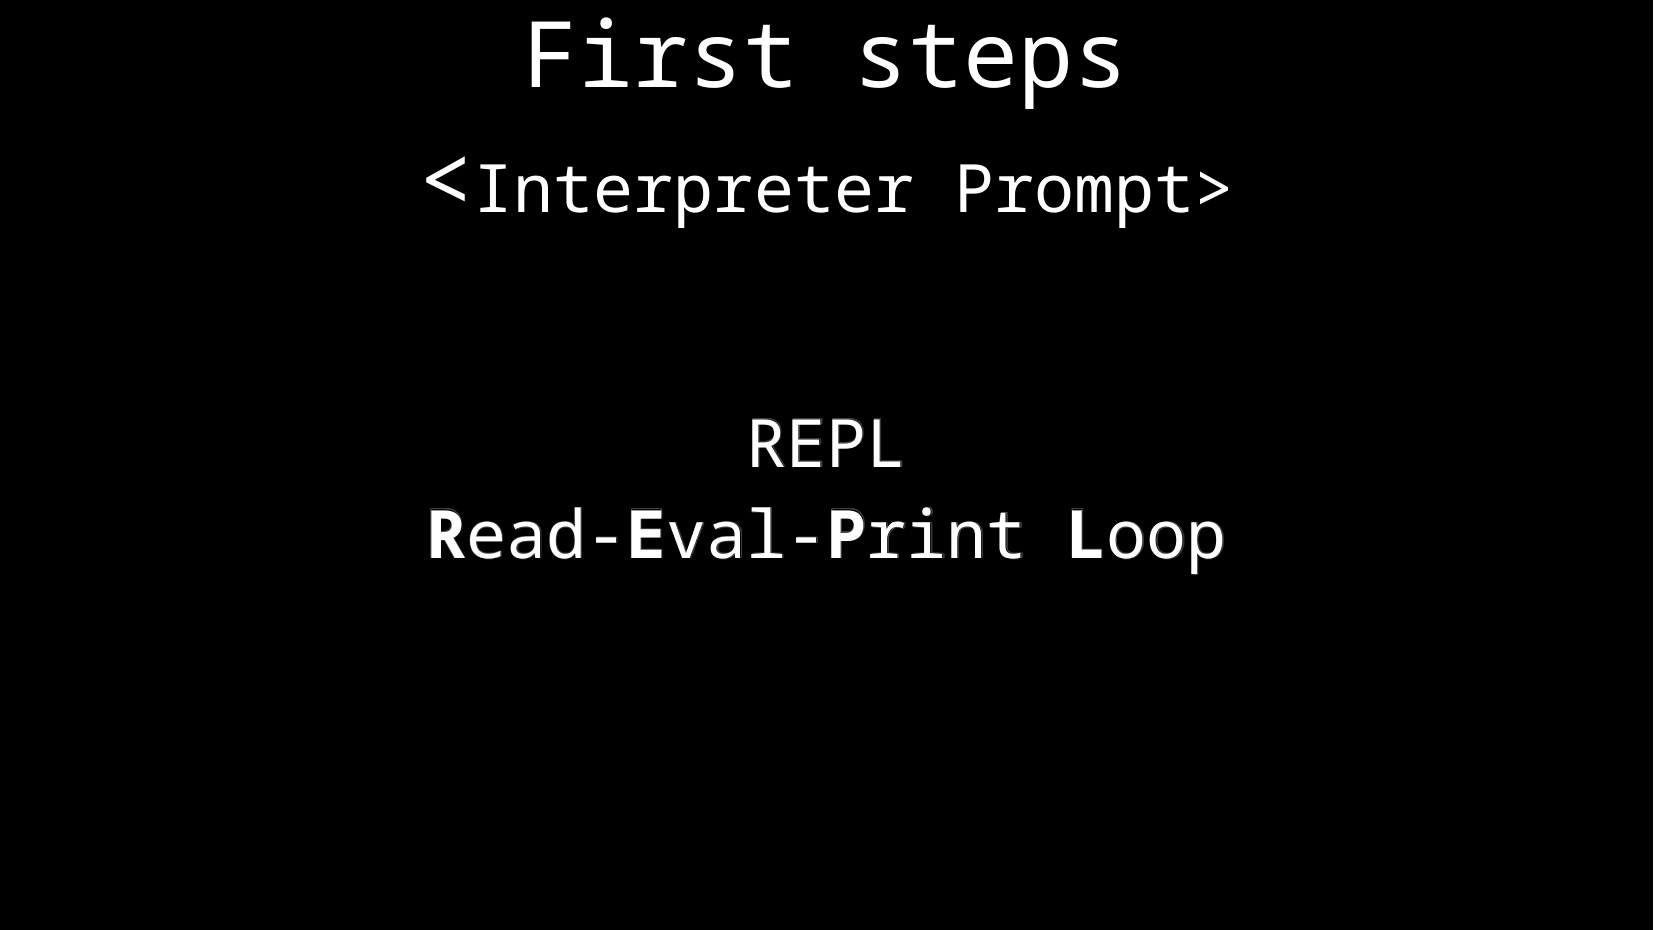

First steps
<Interpreter Prompt>
# REPL
Read-Eval-Print Loop